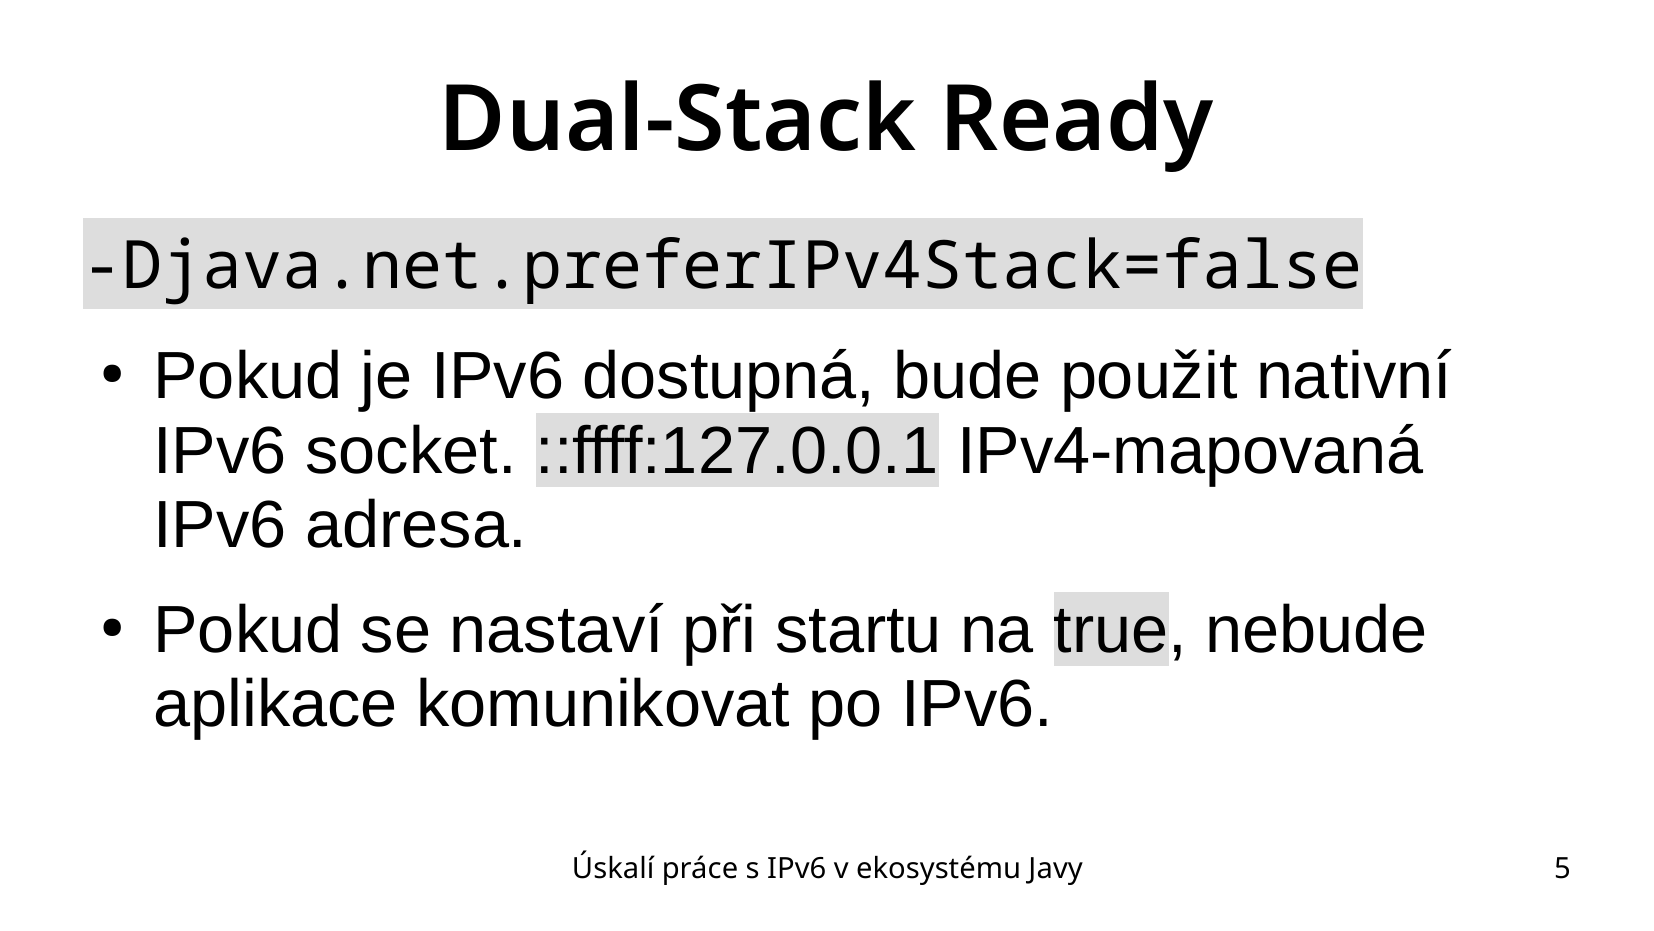

# Dual-Stack Ready
-Djava.net.preferIPv4Stack=false
Pokud je IPv6 dostupná, bude použit nativní IPv6 socket. ::ffff:127.0.0.1 IPv4-mapovaná IPv6 adresa.
Pokud se nastaví při startu na true, nebude aplikace komunikovat po IPv6.
Úskalí práce s IPv6 v ekosystému Javy
5